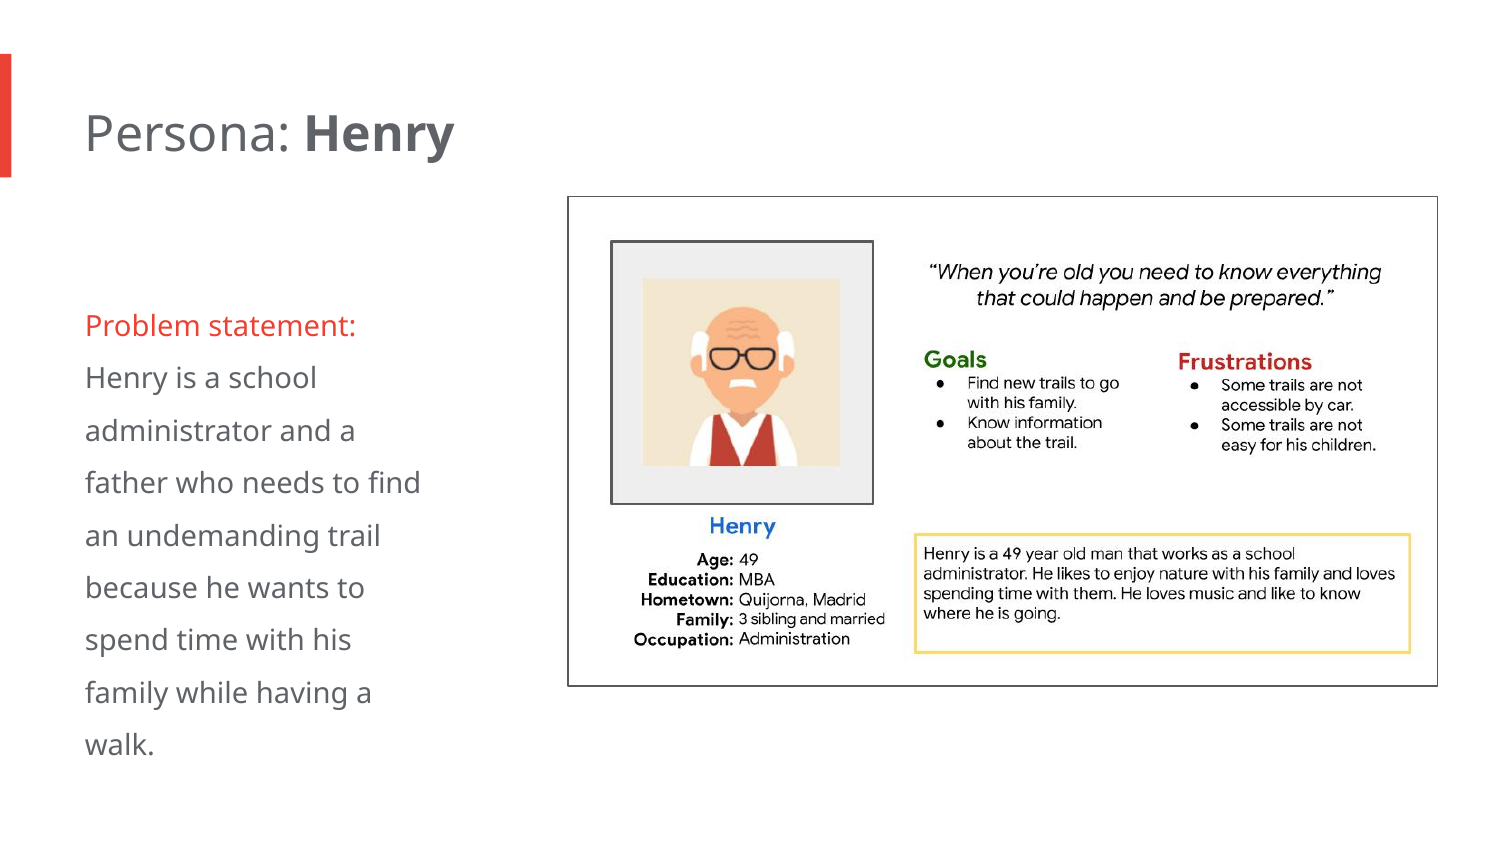

Persona: Henry
Problem statement:
Henry is a school administrator and a father who needs to find an undemanding trail because he wants to spend time with his family while having a walk.